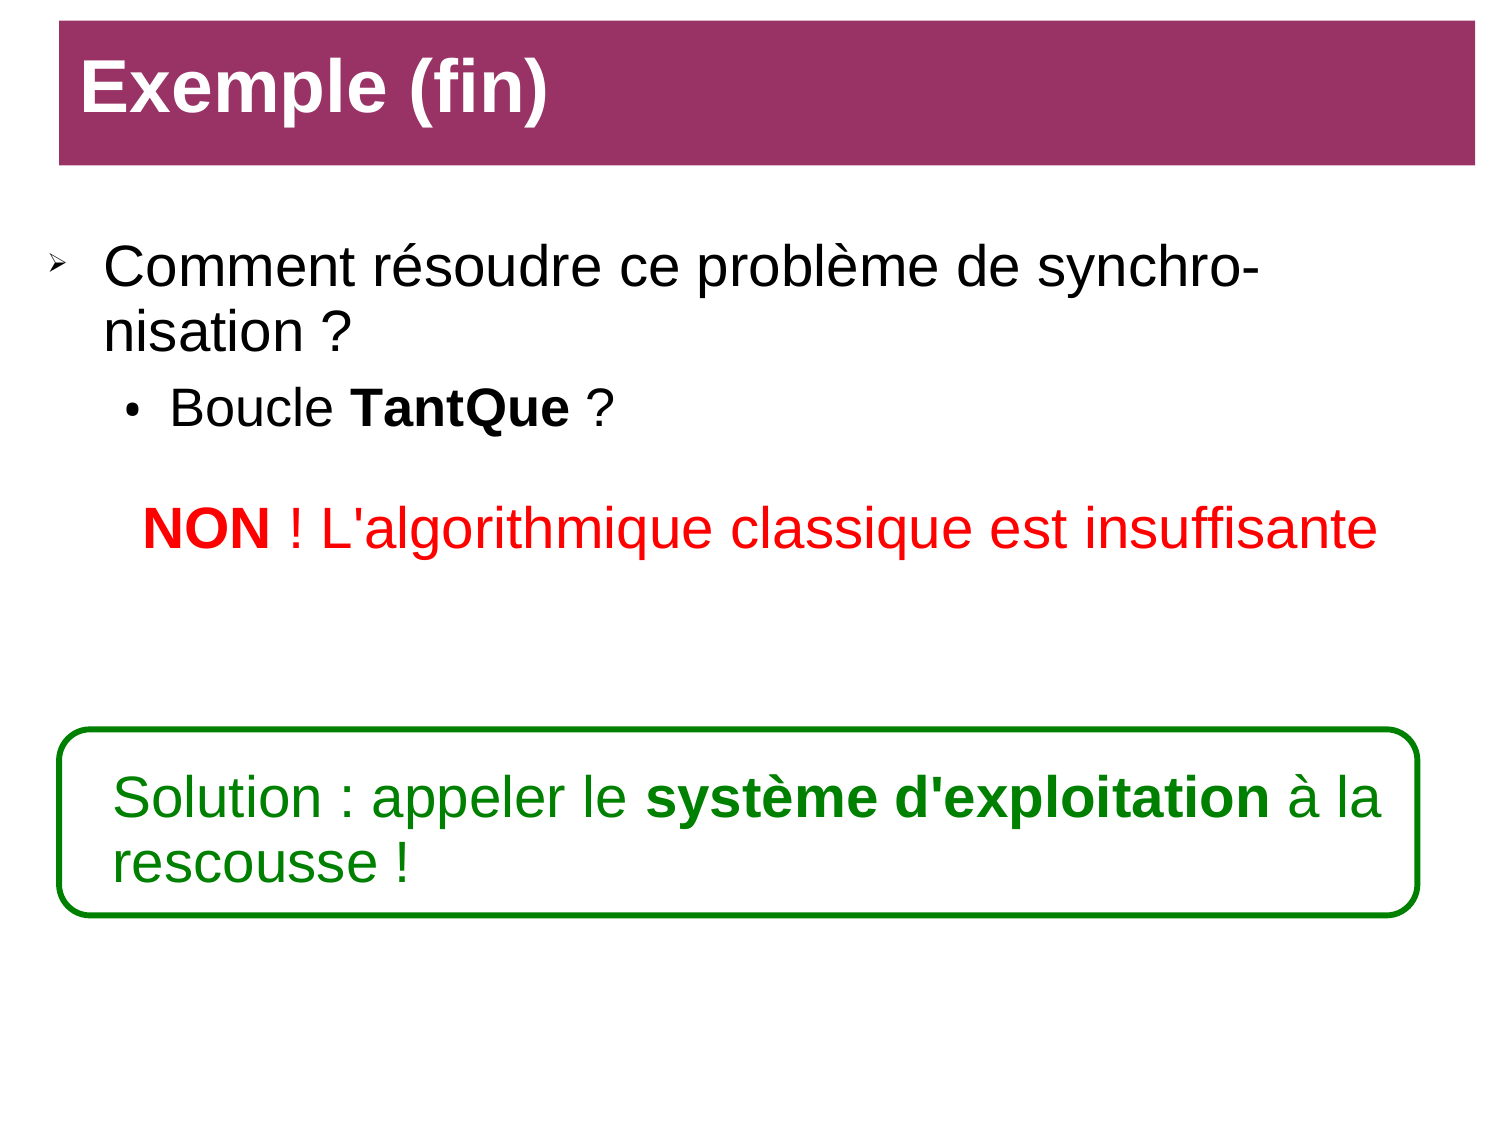

# Exemple (fin)
Comment résoudre ce problème de synchro-nisation ?
Boucle TantQue ?
NON ! L'algorithmique classique est insuffisante
Solution : appeler le système d'exploitation à la rescousse !